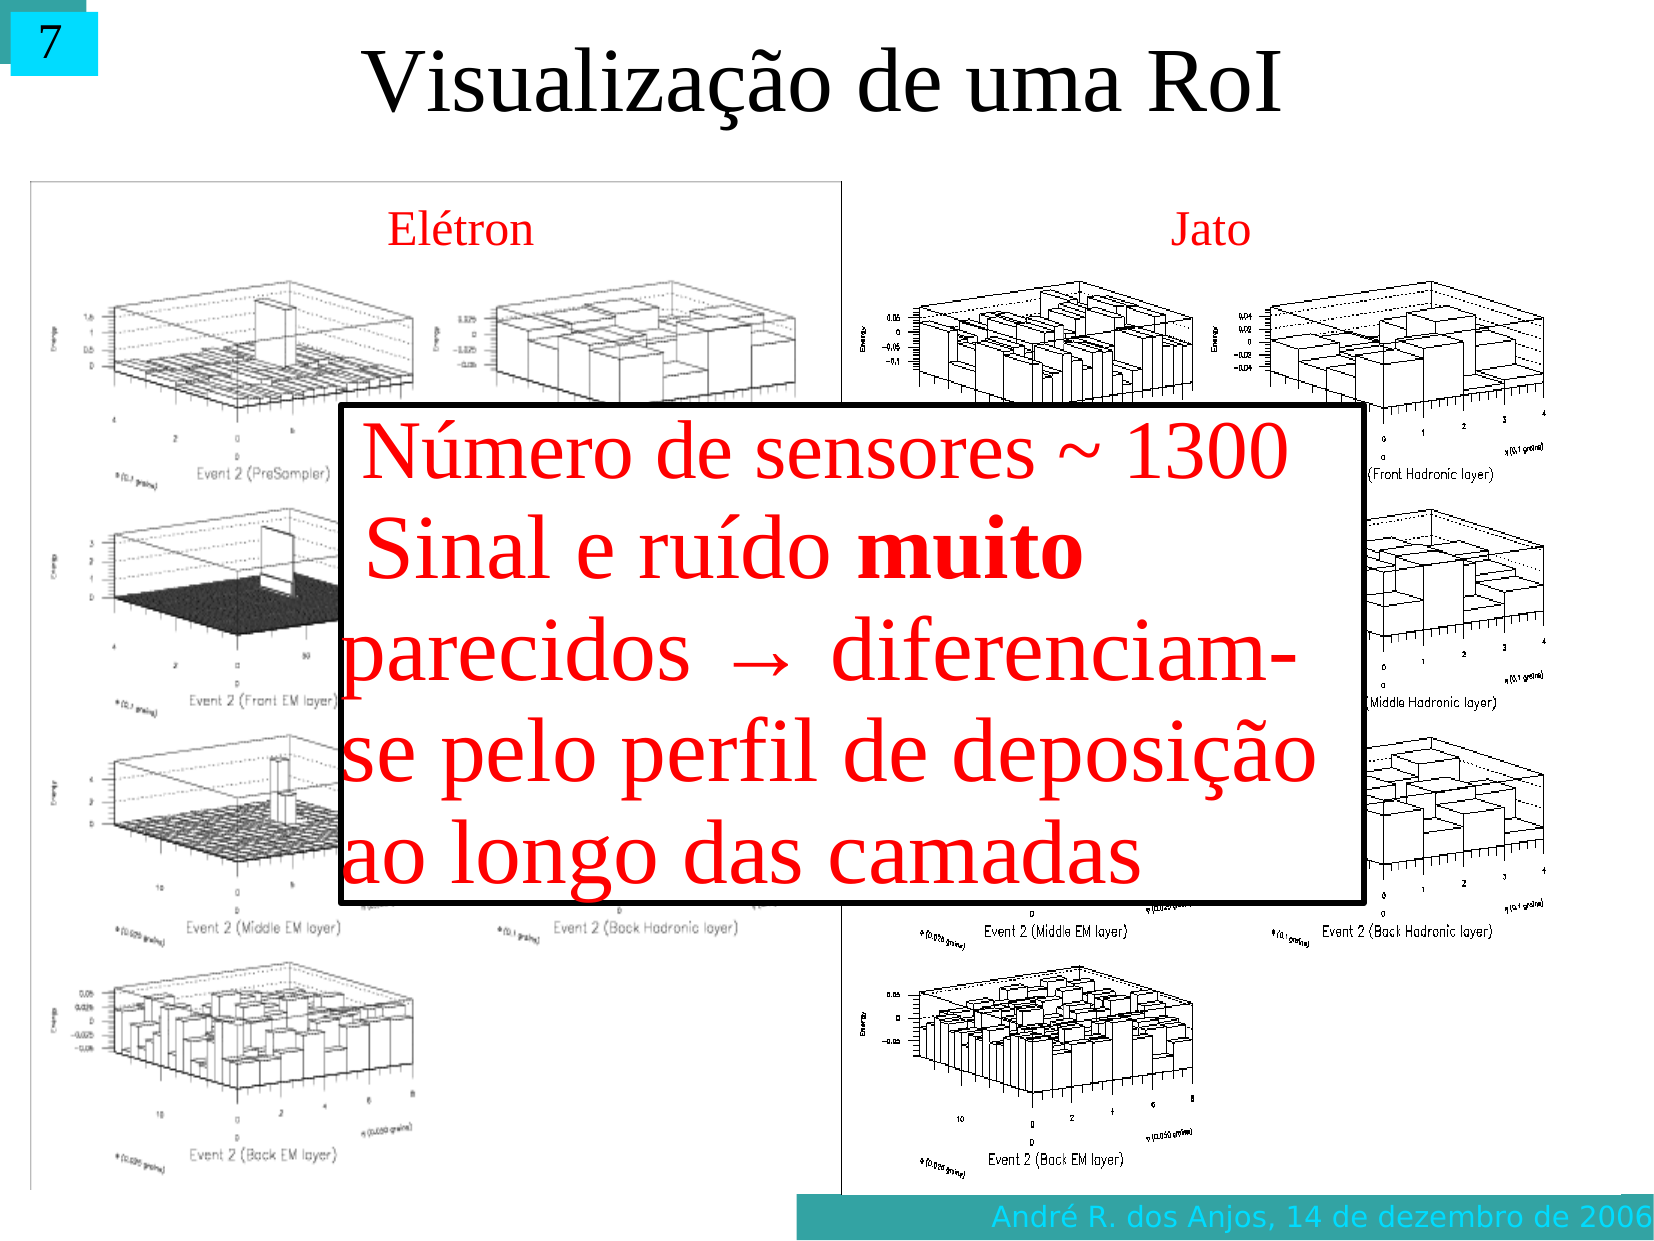

# Visualização de uma RoI
Elétron
Jato
 Número de sensores ~ 1300
 Sinal e ruído muito parecidos → diferenciam-se pelo perfil de deposição ao longo das camadas